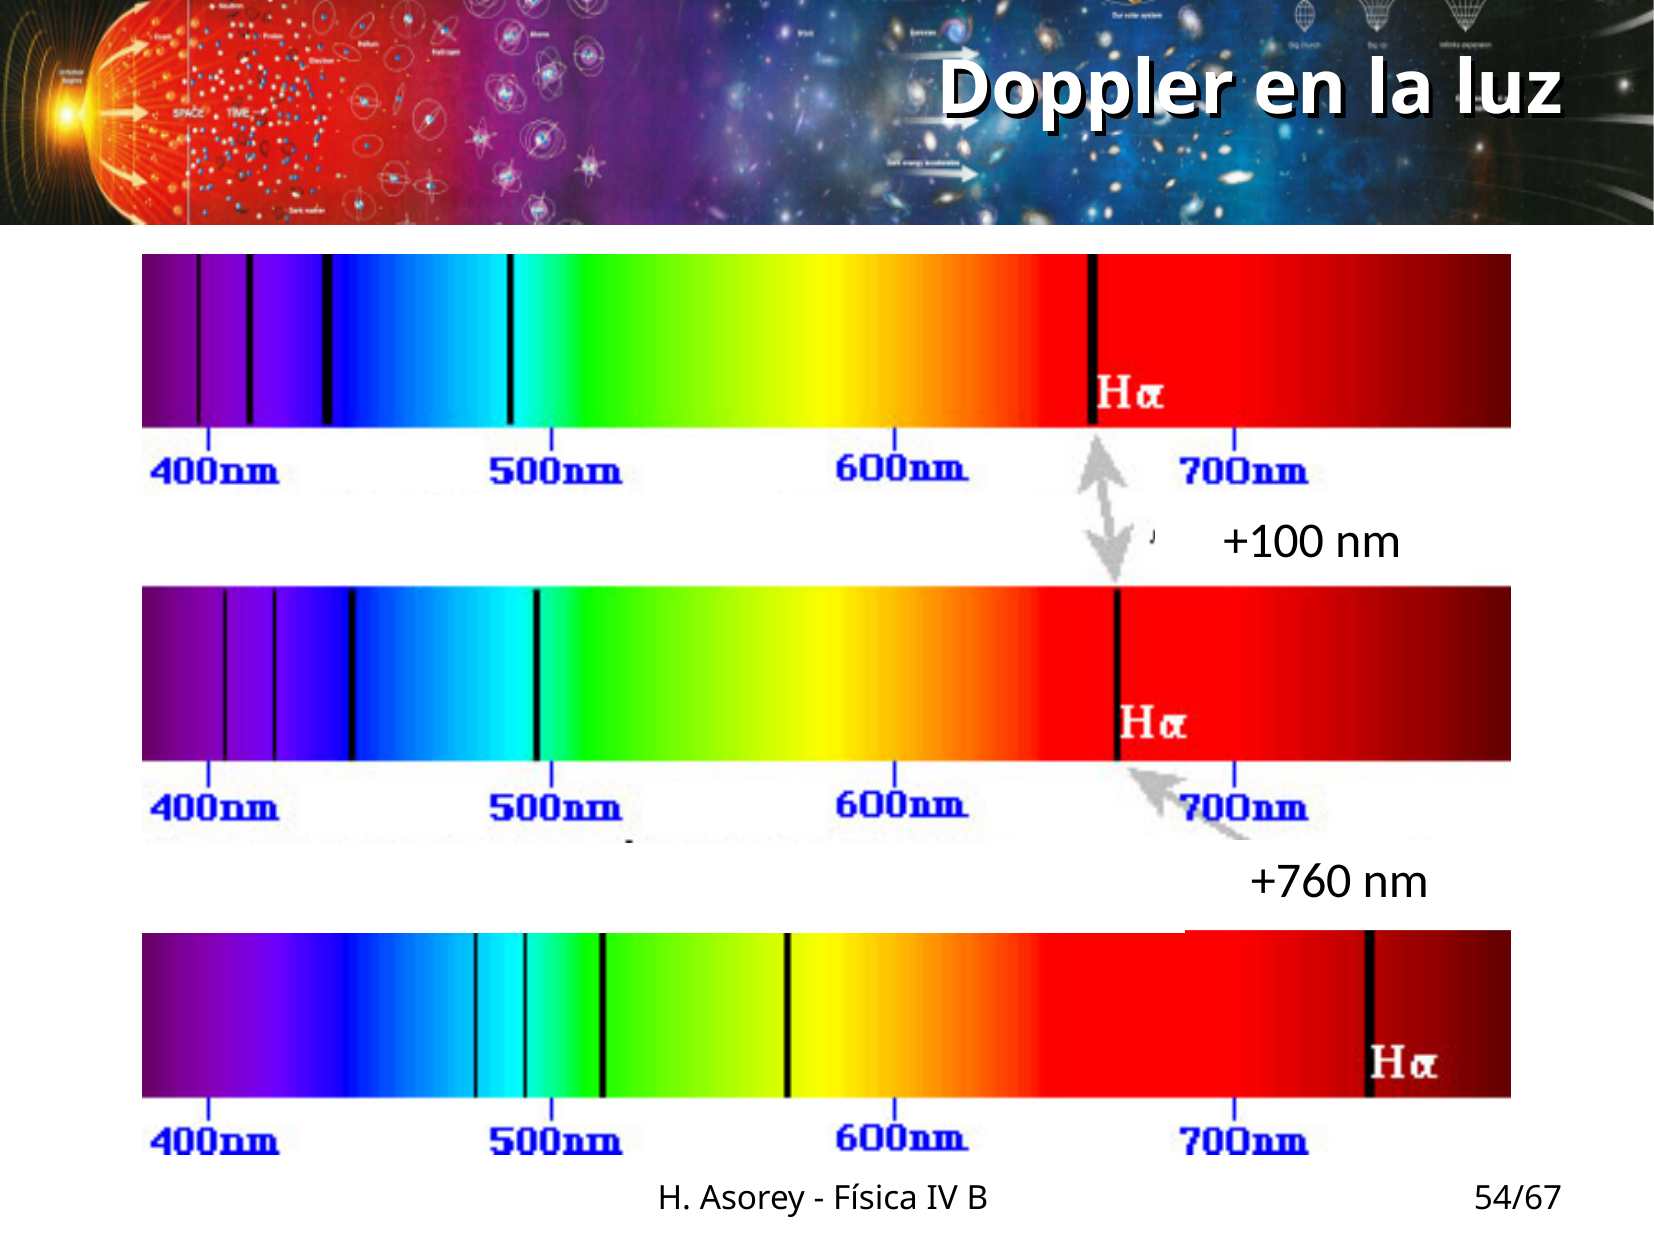

# Doppler en la luz
+100 nm
+760 nm
H. Asorey - Física IV B
54